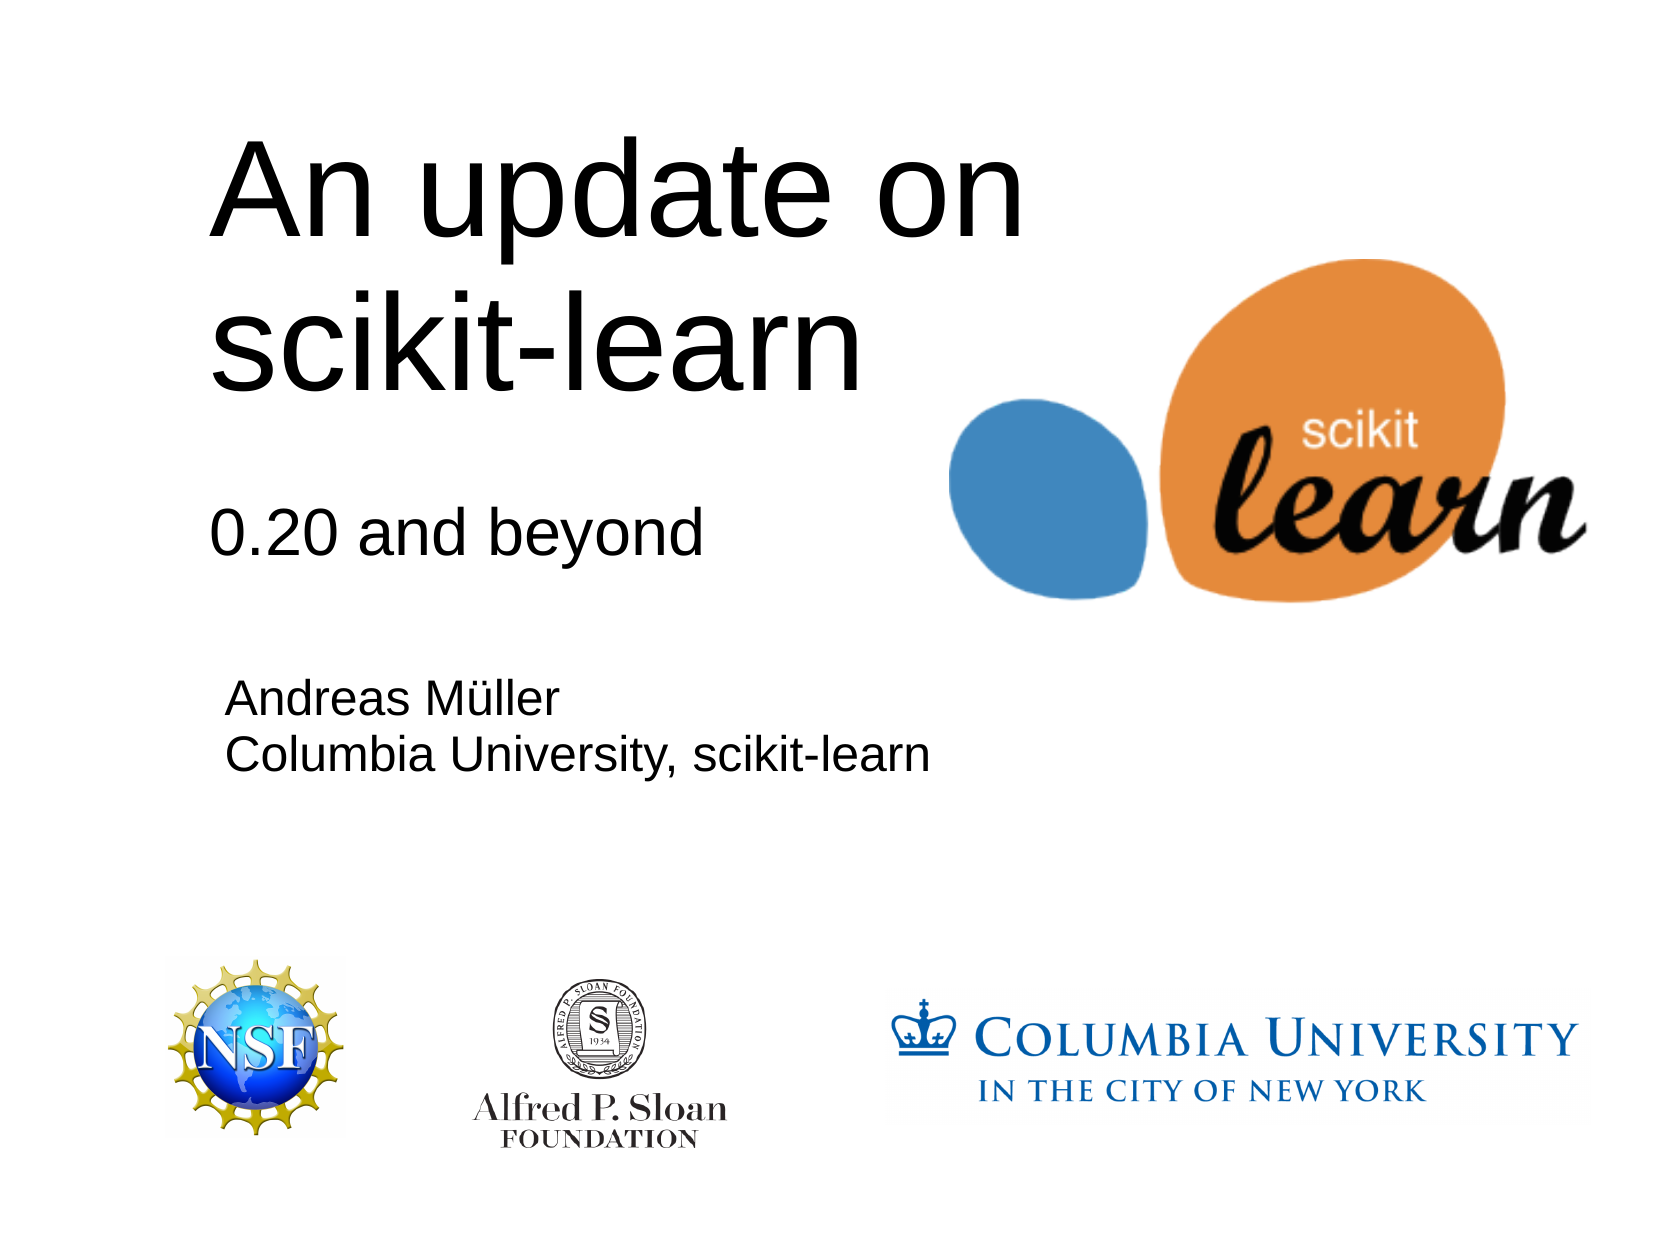

An update on
scikit-learn
0.20 and beyond
Andreas Müller
Columbia University, scikit-learn